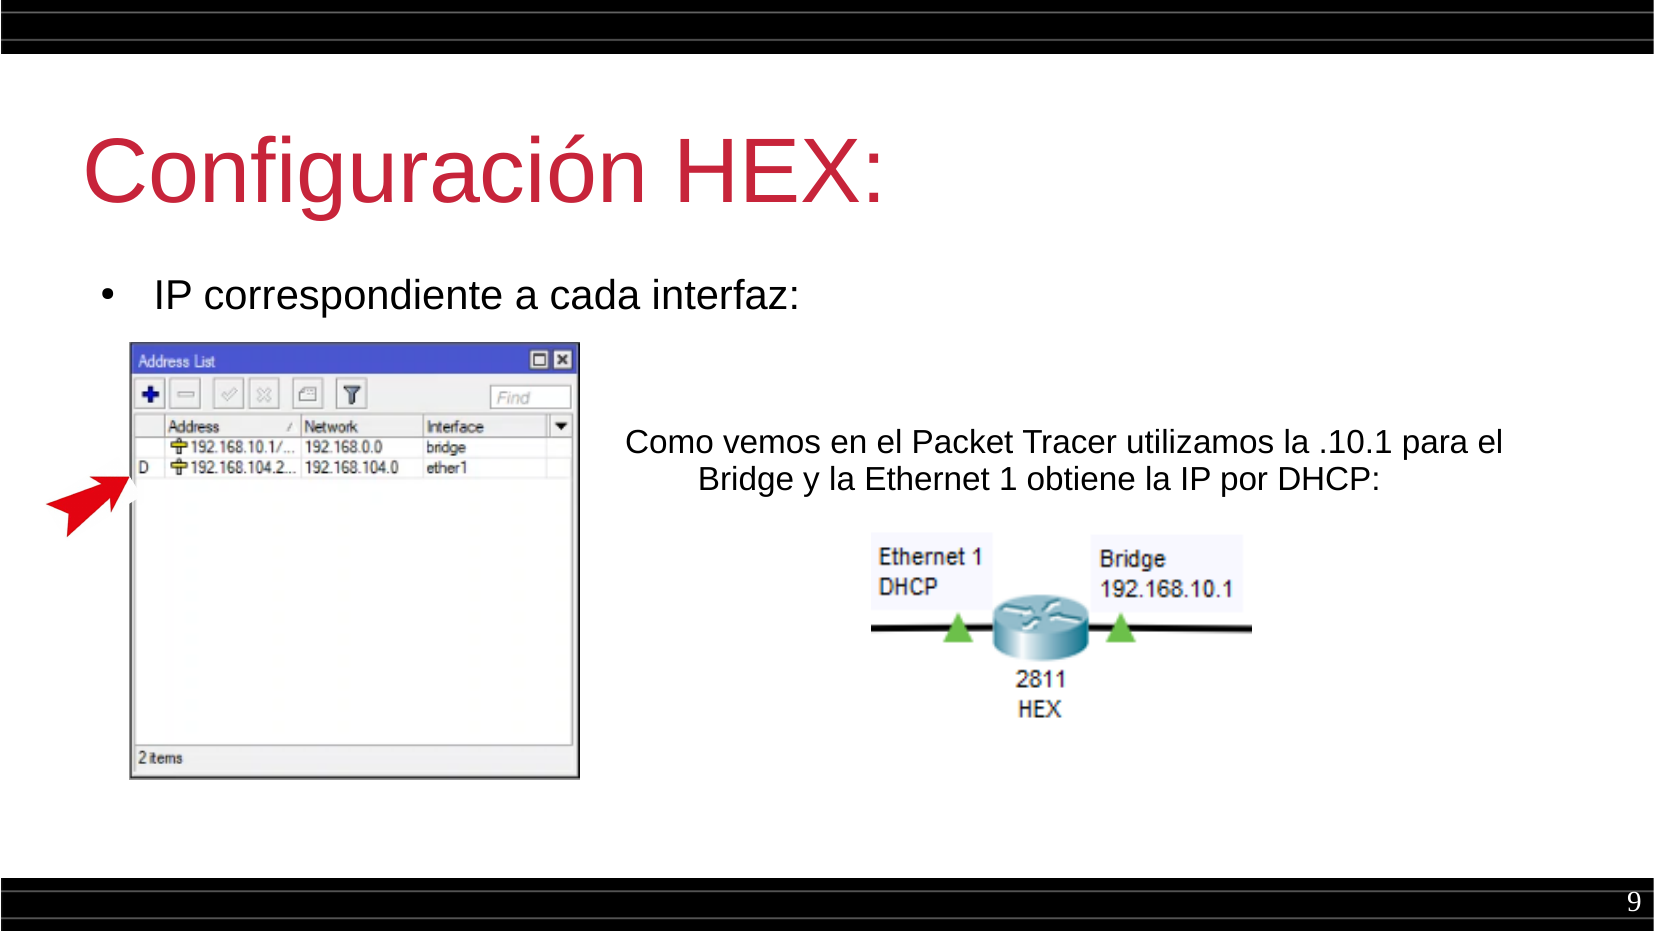

# Configuración HEX:
IP correspondiente a cada interfaz:
 Como vemos en el Packet Tracer utilizamos la .10.1 para el Bridge y la Ethernet 1 obtiene la IP por DHCP: